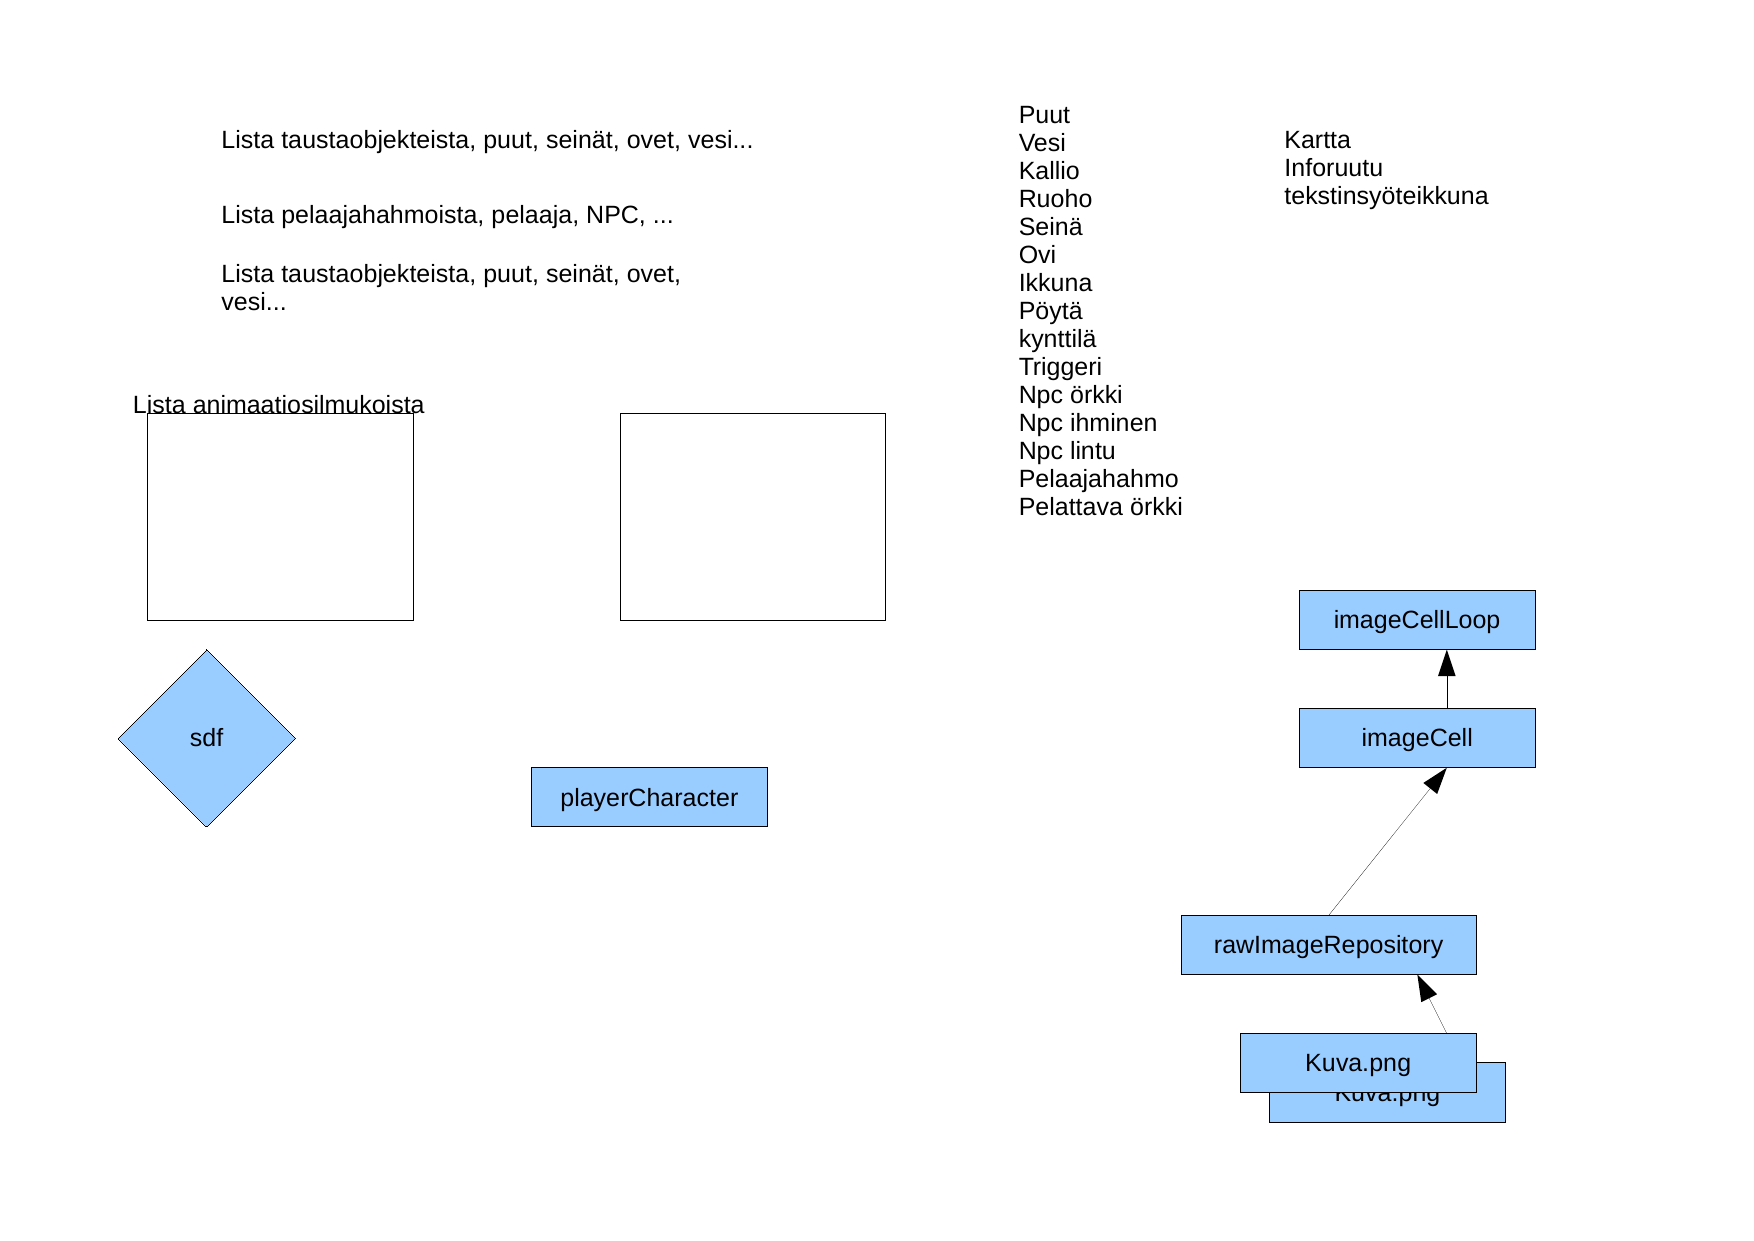

Puut
Vesi
Kallio
Ruoho
Seinä
Ovi
Ikkuna
Pöytä
kynttilä
Triggeri
Npc örkki
Npc ihminen
Npc lintu
Pelaajahahmo
Pelattava örkki
Lista taustaobjekteista, puut, seinät, ovet, vesi...
Kartta
Inforuutu
tekstinsyöteikkuna
Lista pelaajahahmoista, pelaaja, NPC, ...
Lista taustaobjekteista, puut, seinät, ovet, vesi...
Lista animaatiosilmukoista
imageCellLoop
sdf
imageCell
playerCharacter
rawImageRepository
Kuva.png
Kuva.png